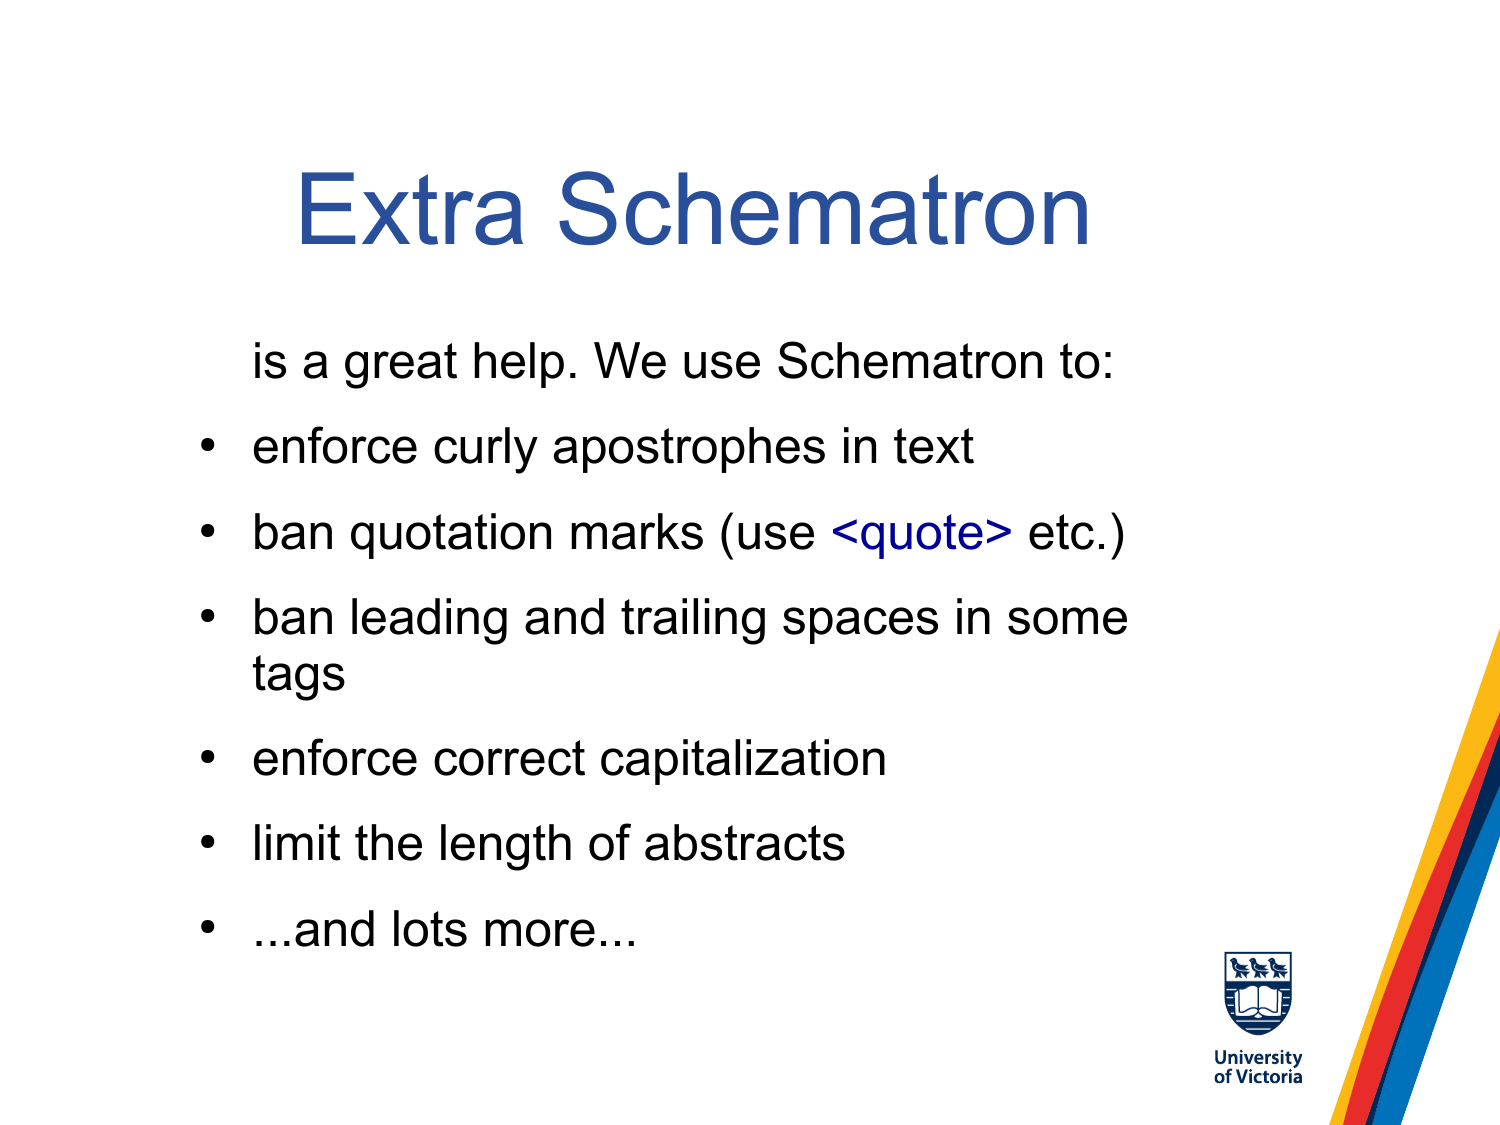

# Extra Schematron
is a great help. We use Schematron to:
enforce curly apostrophes in text
ban quotation marks (use <quote> etc.)
ban leading and trailing spaces in some tags
enforce correct capitalization
limit the length of abstracts
...and lots more...